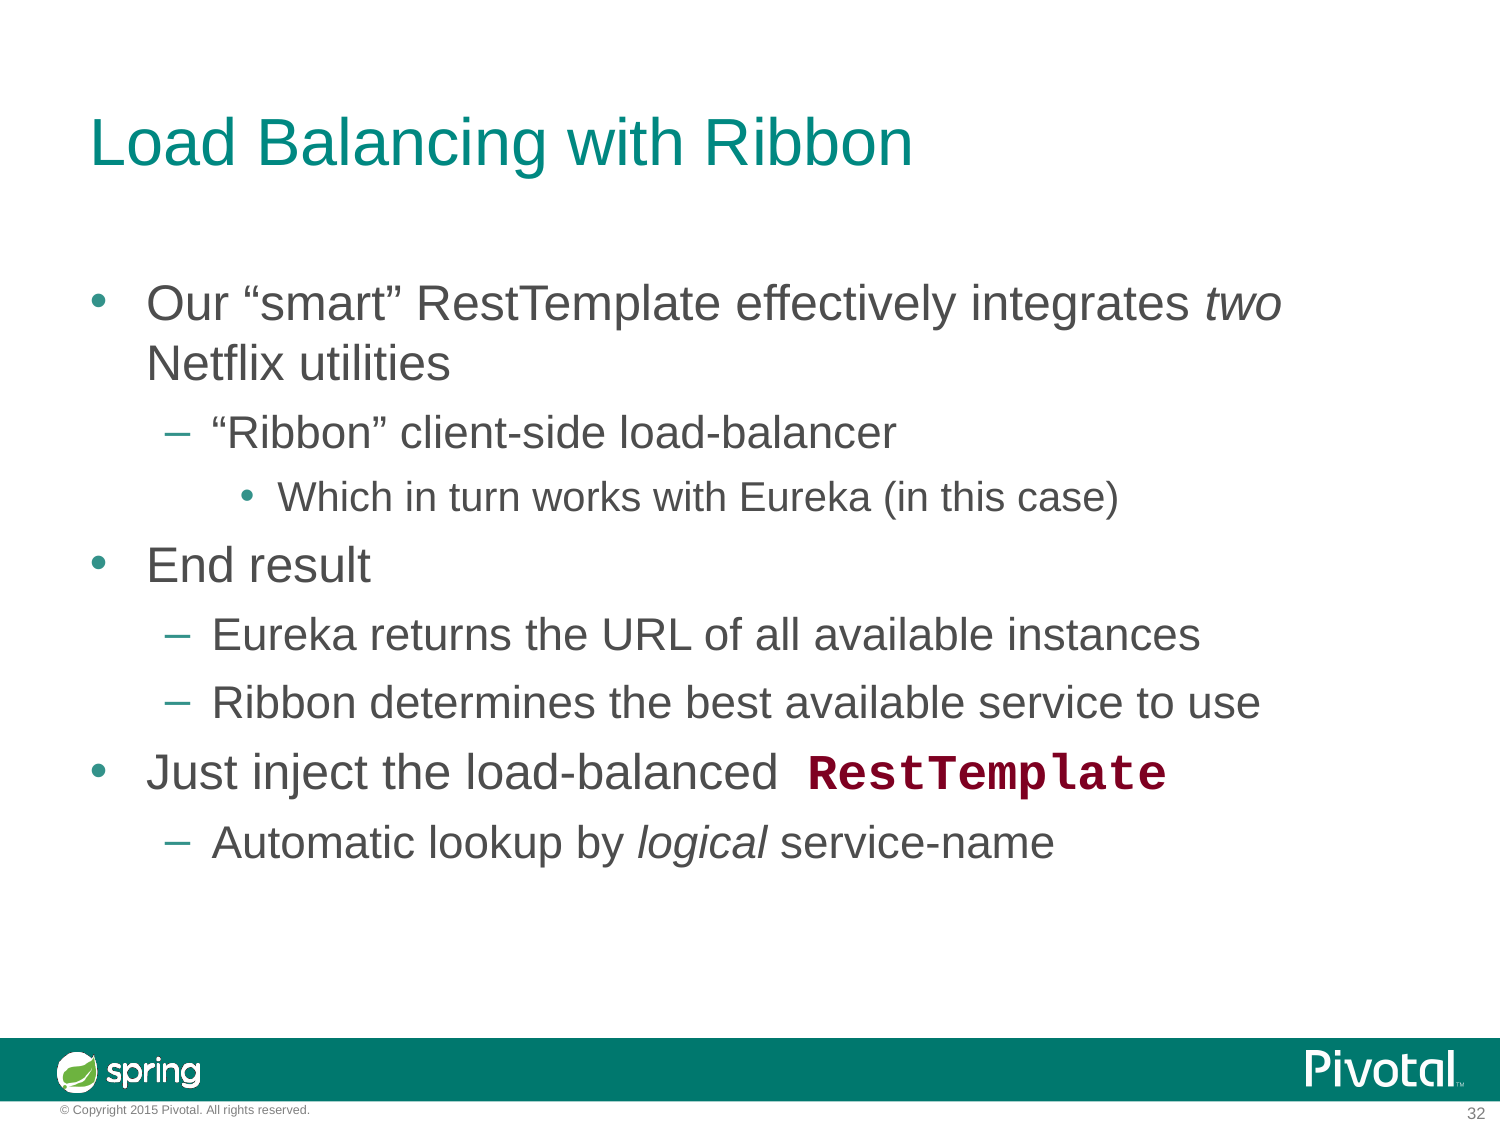

# Load Balancing with Ribbon
Our “smart” RestTemplate effectively integrates two Netflix utilities
“Ribbon” client-side load-balancer
Which in turn works with Eureka (in this case)
End result
Eureka returns the URL of all available instances
Ribbon determines the best available service to use
Just inject the load-balanced RestTemplate
Automatic lookup by logical service-name